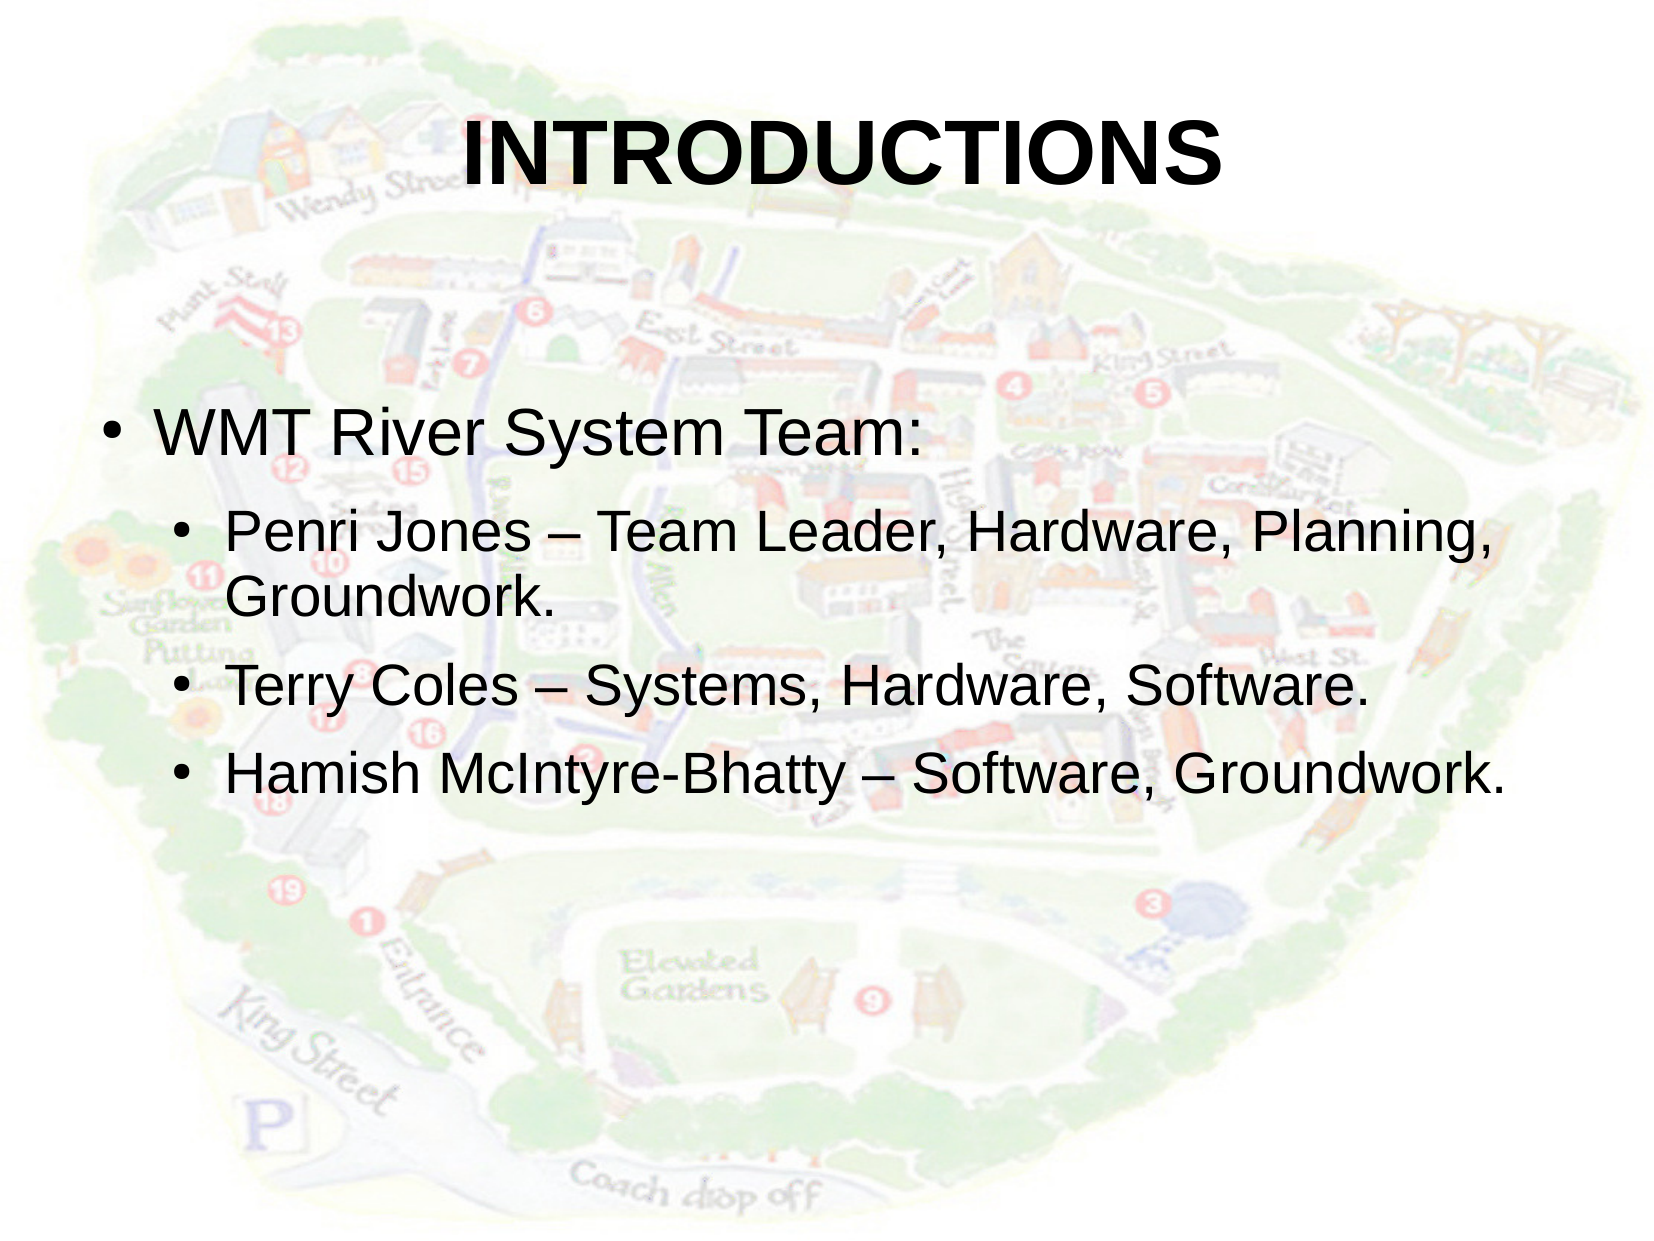

# INTRODUCTIONS
WMT River System Team:
Penri Jones – Team Leader, Hardware, Planning, Groundwork.
Terry Coles – Systems, Hardware, Software.
Hamish McIntyre-Bhatty – Software, Groundwork.